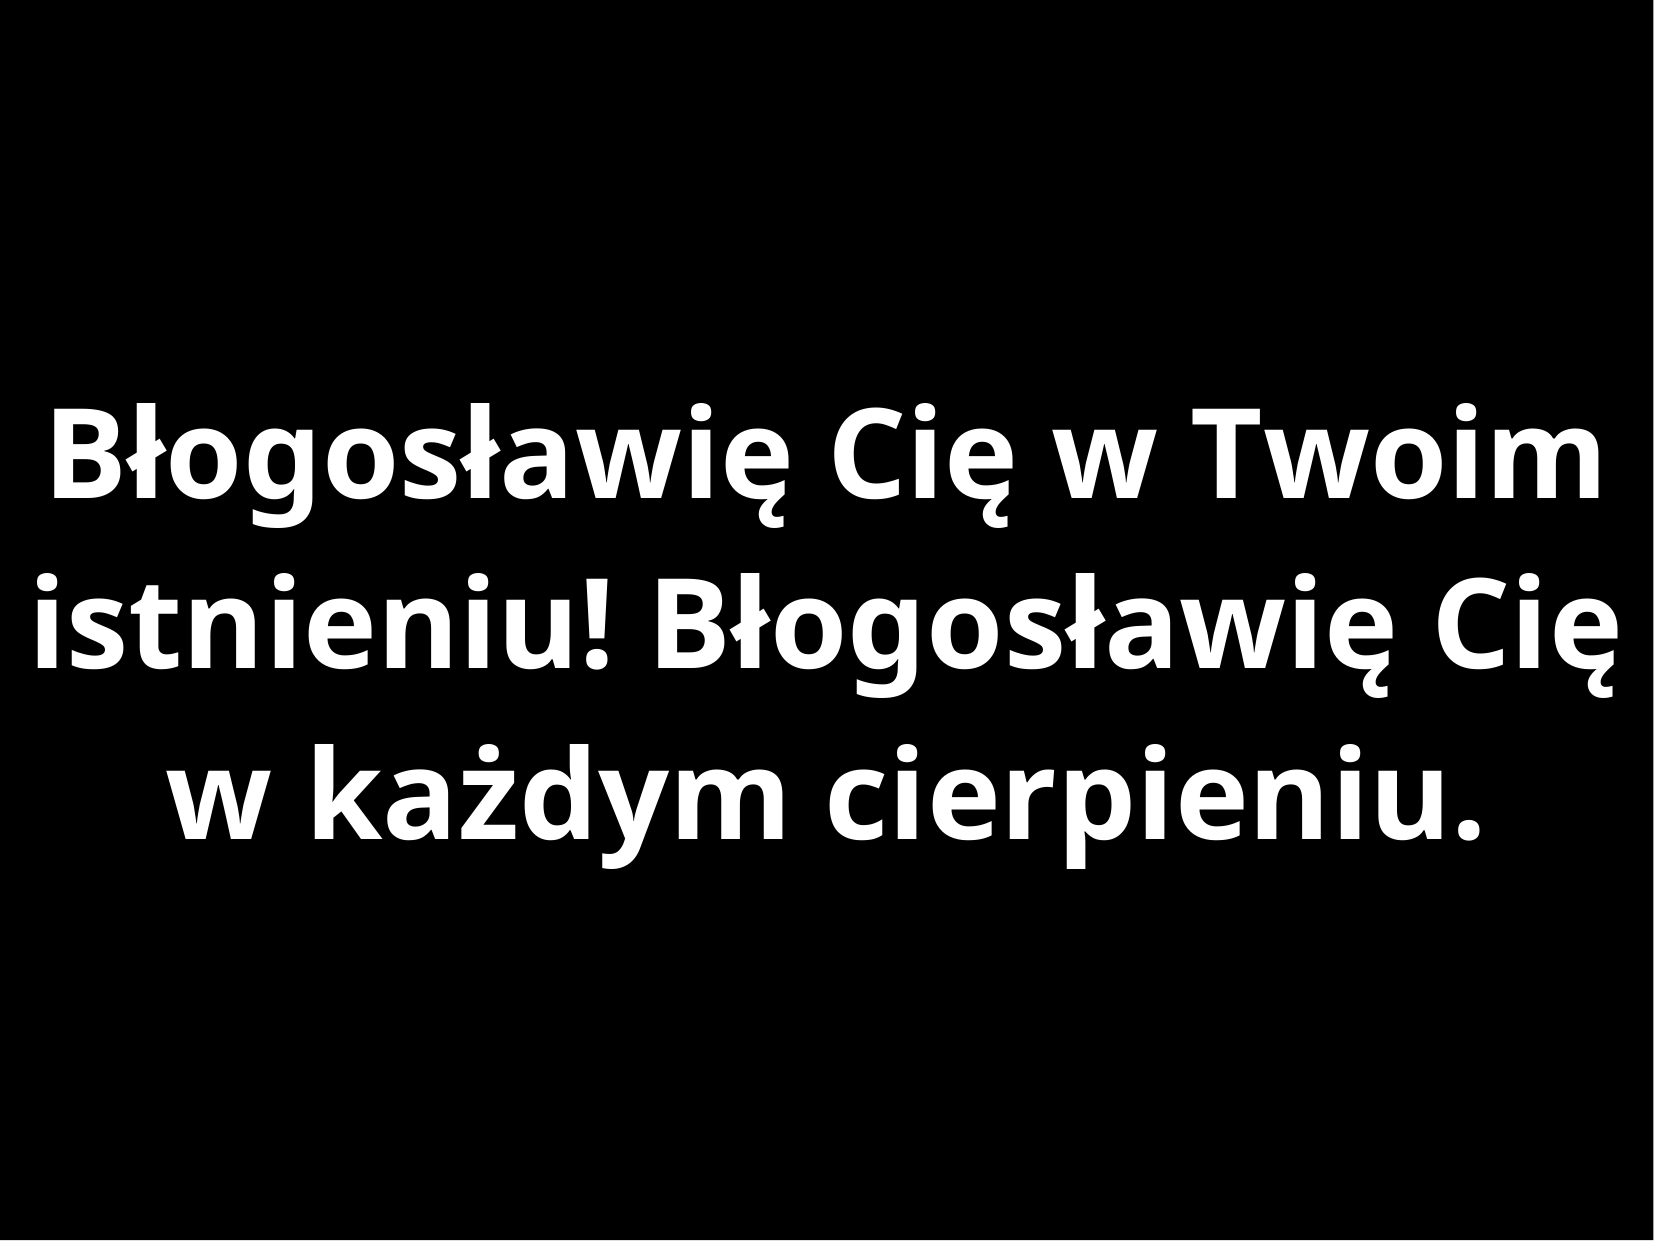

# Błogosławię Cię w Twoim istnieniu! Błogosławię Cię w każdym cierpieniu.